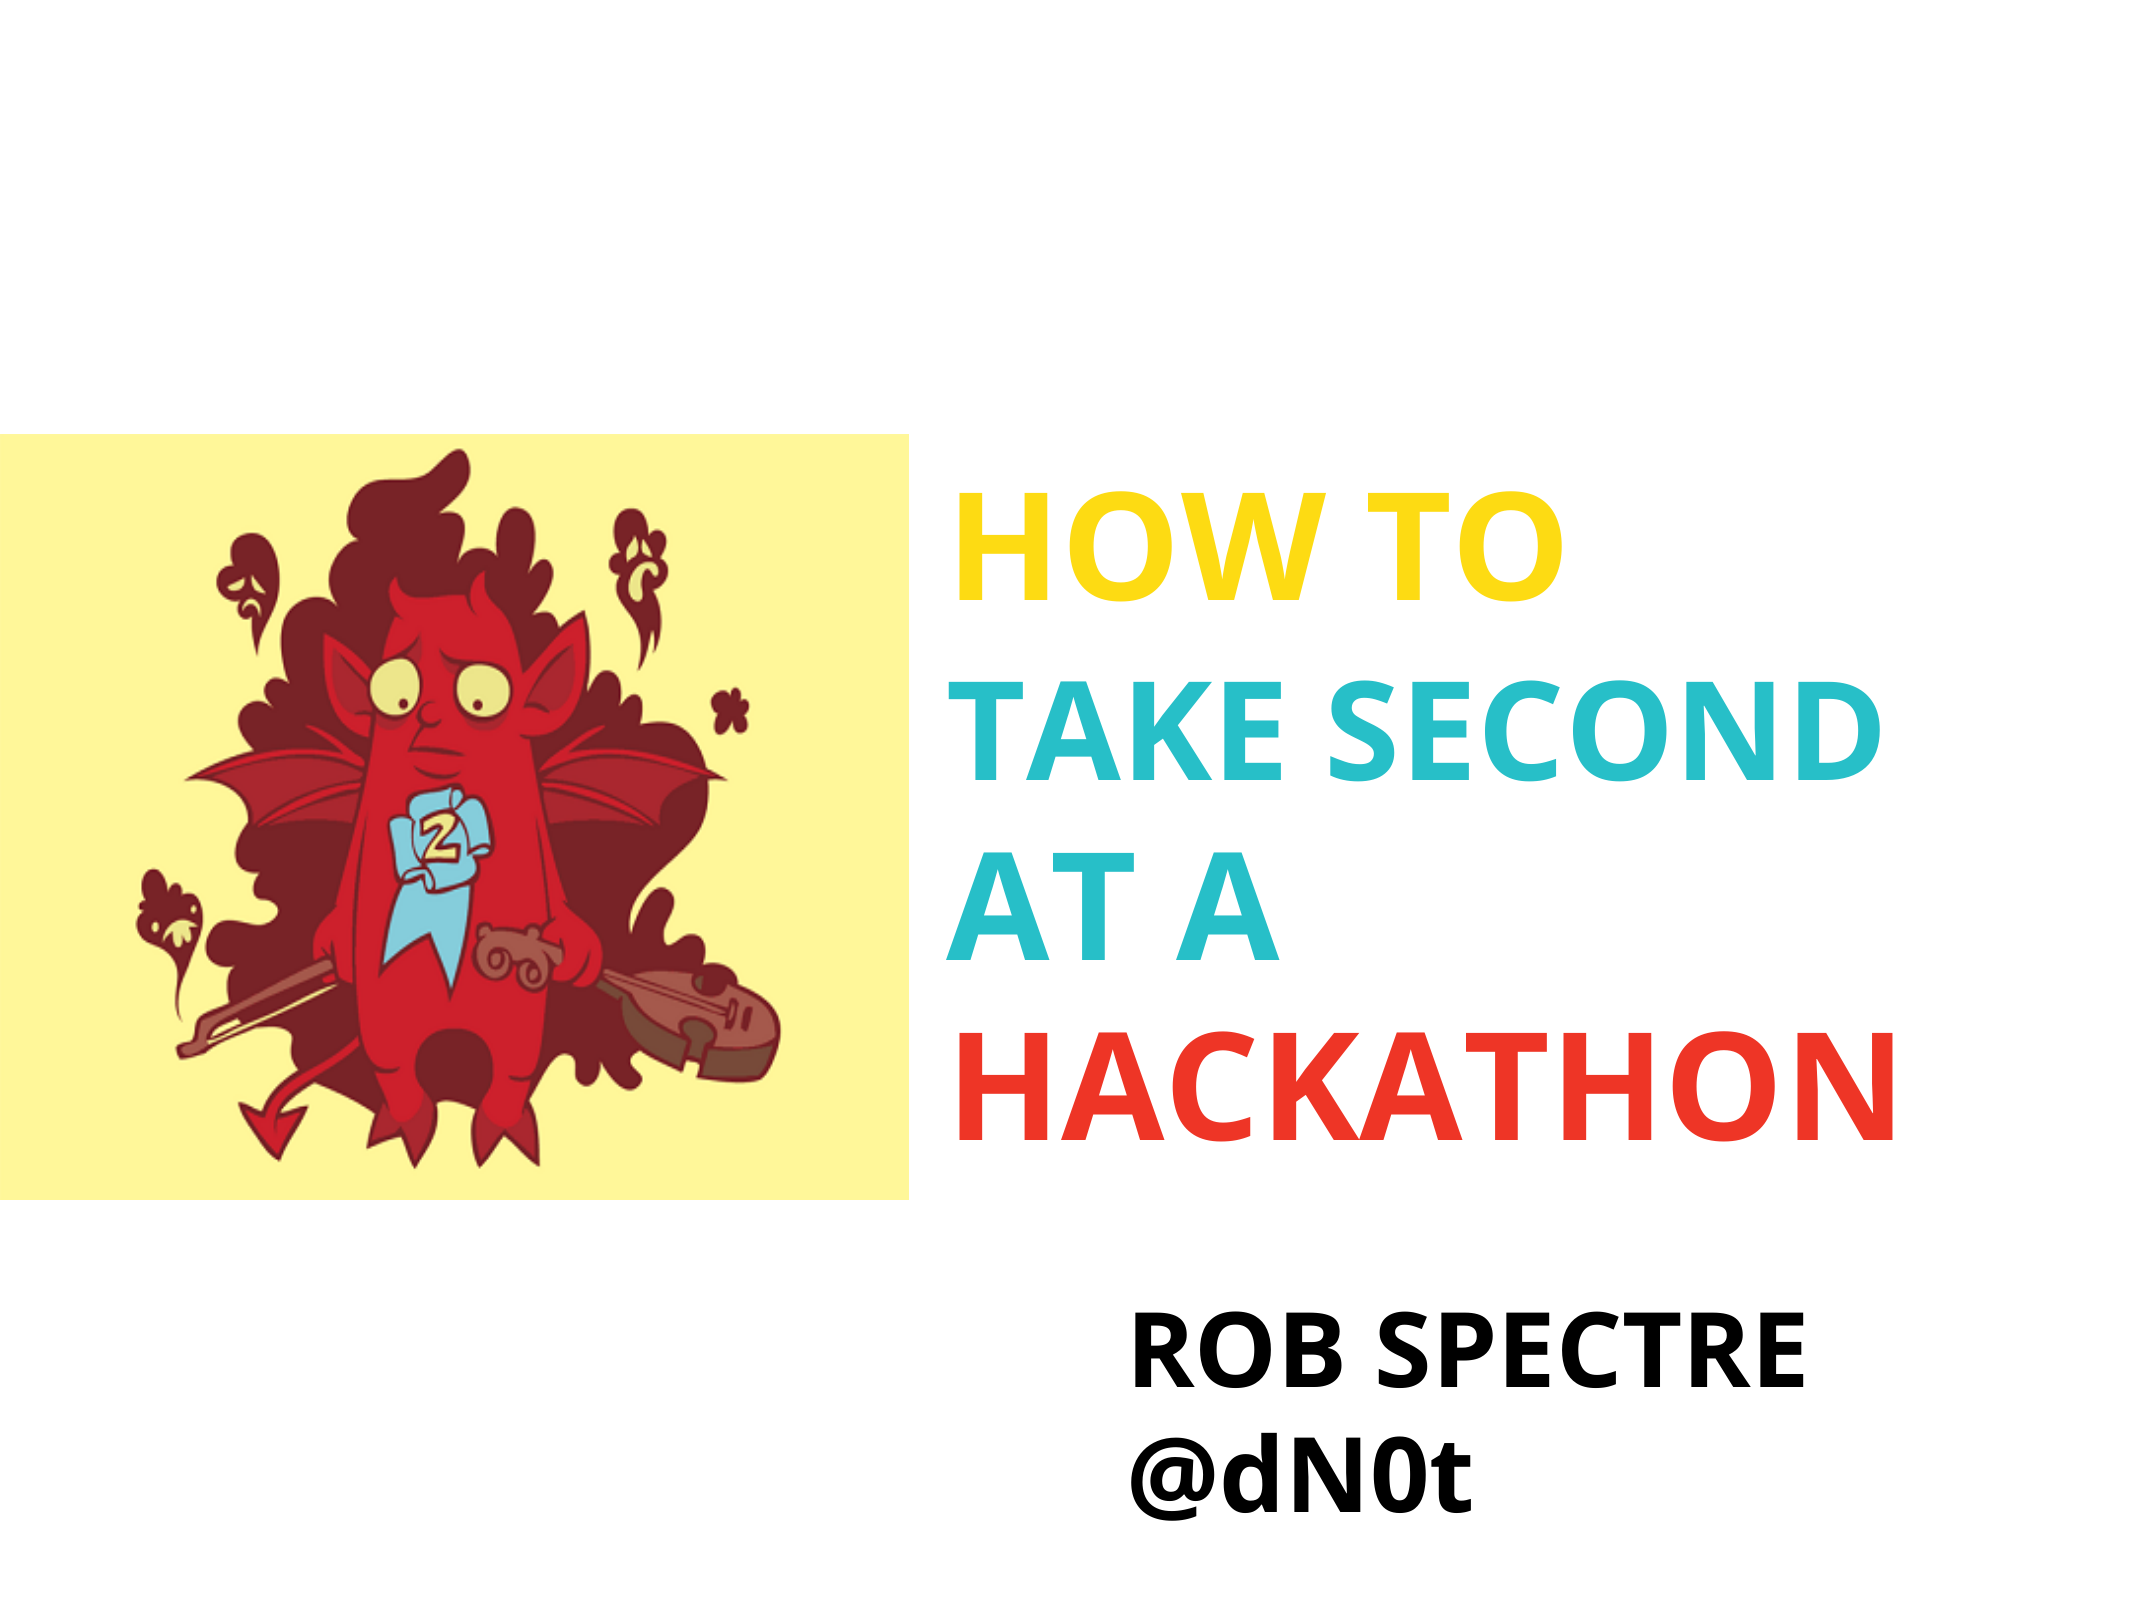

HOW TO
TAKE SECOND AT A
HACKATHON
ROB SPECTRE
@dN0t